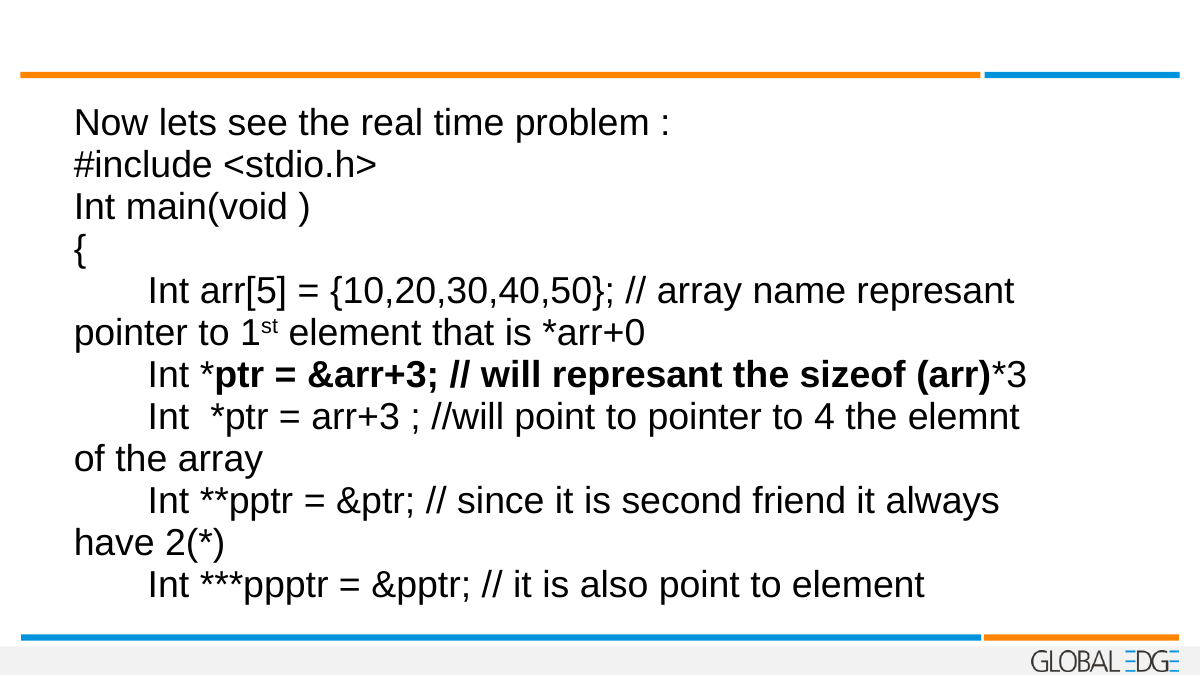

#
Now lets see the real time problem :
#include <stdio.h>
Int main(void )
{
	Int arr[5] = {10,20,30,40,50}; // array name represant pointer to 1st element that is *arr+0
	Int *ptr = &arr+3; // will represant the sizeof (arr)*3
	Int *ptr = arr+3 ; //will point to pointer to 4 the elemnt of the array
	Int **pptr = &ptr; // since it is second friend it always have 2(*)
	Int ***ppptr = &pptr; // it is also point to element